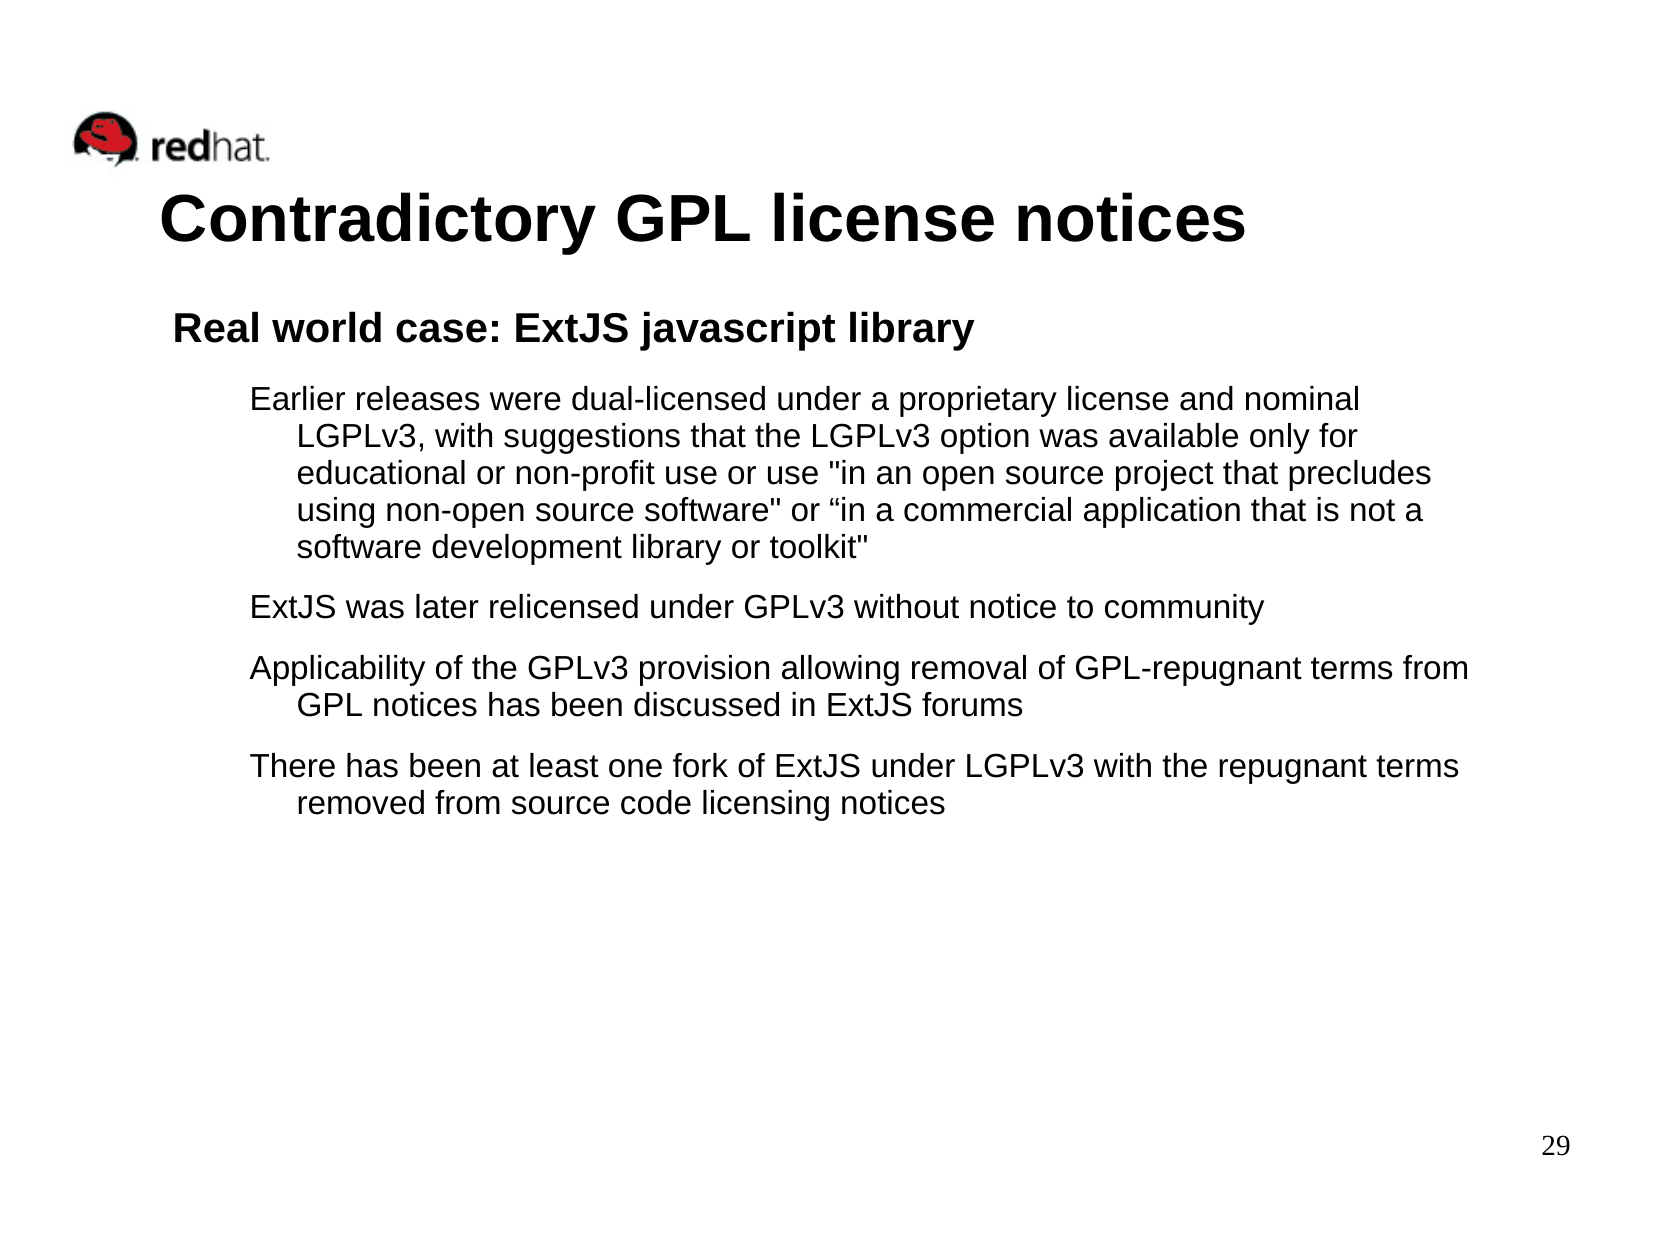

# Contradictory GPL license notices
Real world case: ExtJS javascript library
Earlier releases were dual-licensed under a proprietary license and nominal LGPLv3, with suggestions that the LGPLv3 option was available only for educational or non-profit use or use "in an open source project that precludes using non-open source software" or “in a commercial application that is not a software development library or toolkit"
ExtJS was later relicensed under GPLv3 without notice to community
Applicability of the GPLv3 provision allowing removal of GPL-repugnant terms from GPL notices has been discussed in ExtJS forums
There has been at least one fork of ExtJS under LGPLv3 with the repugnant terms removed from source code licensing notices
29